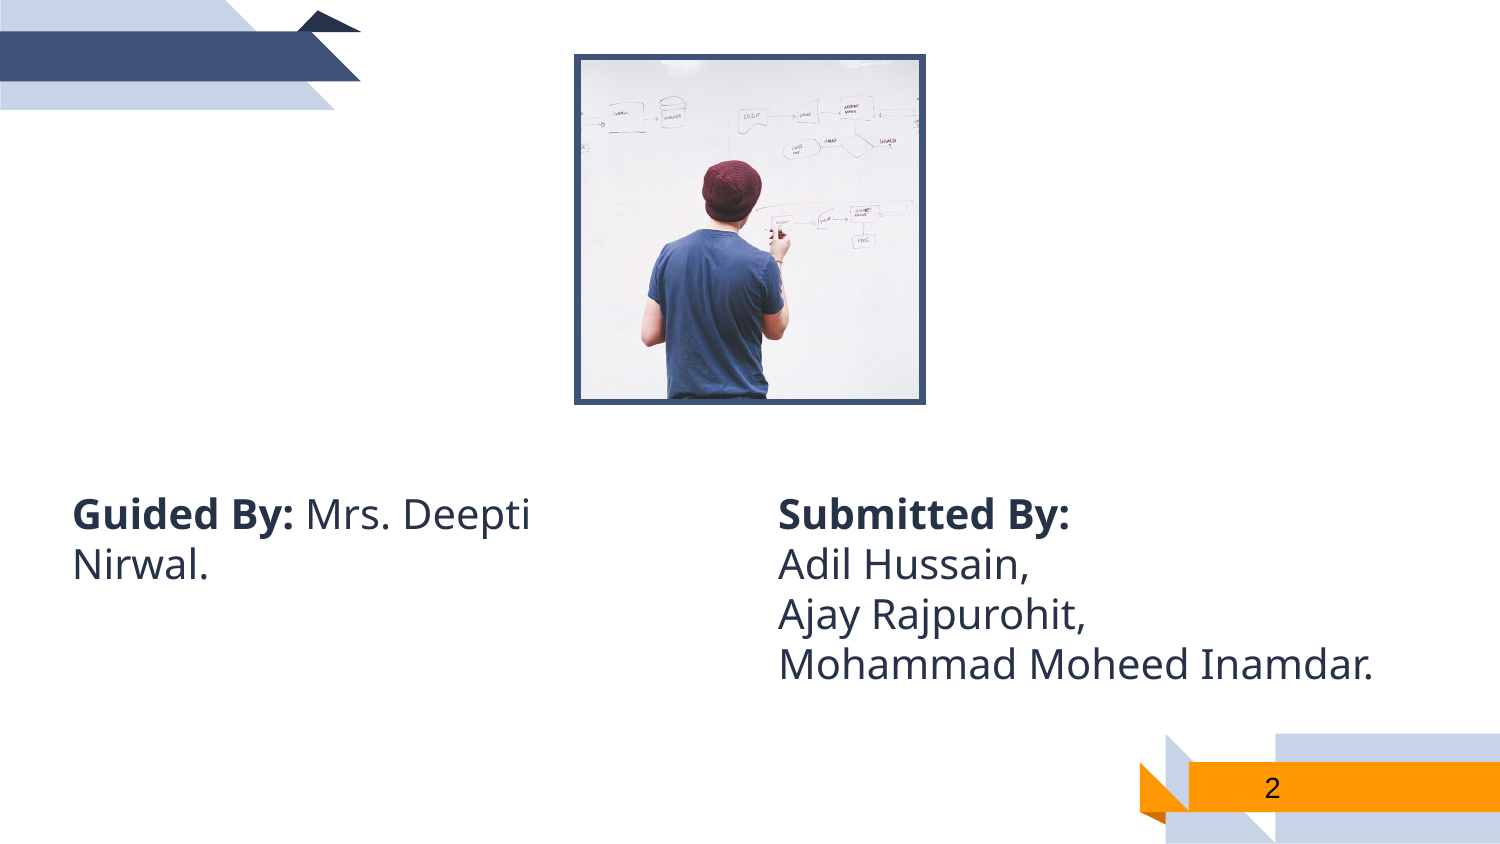

# Guided By: Mrs. Deepti Nirwal.
Submitted By:
Adil Hussain,
Ajay Rajpurohit,
Mohammad Moheed Inamdar.